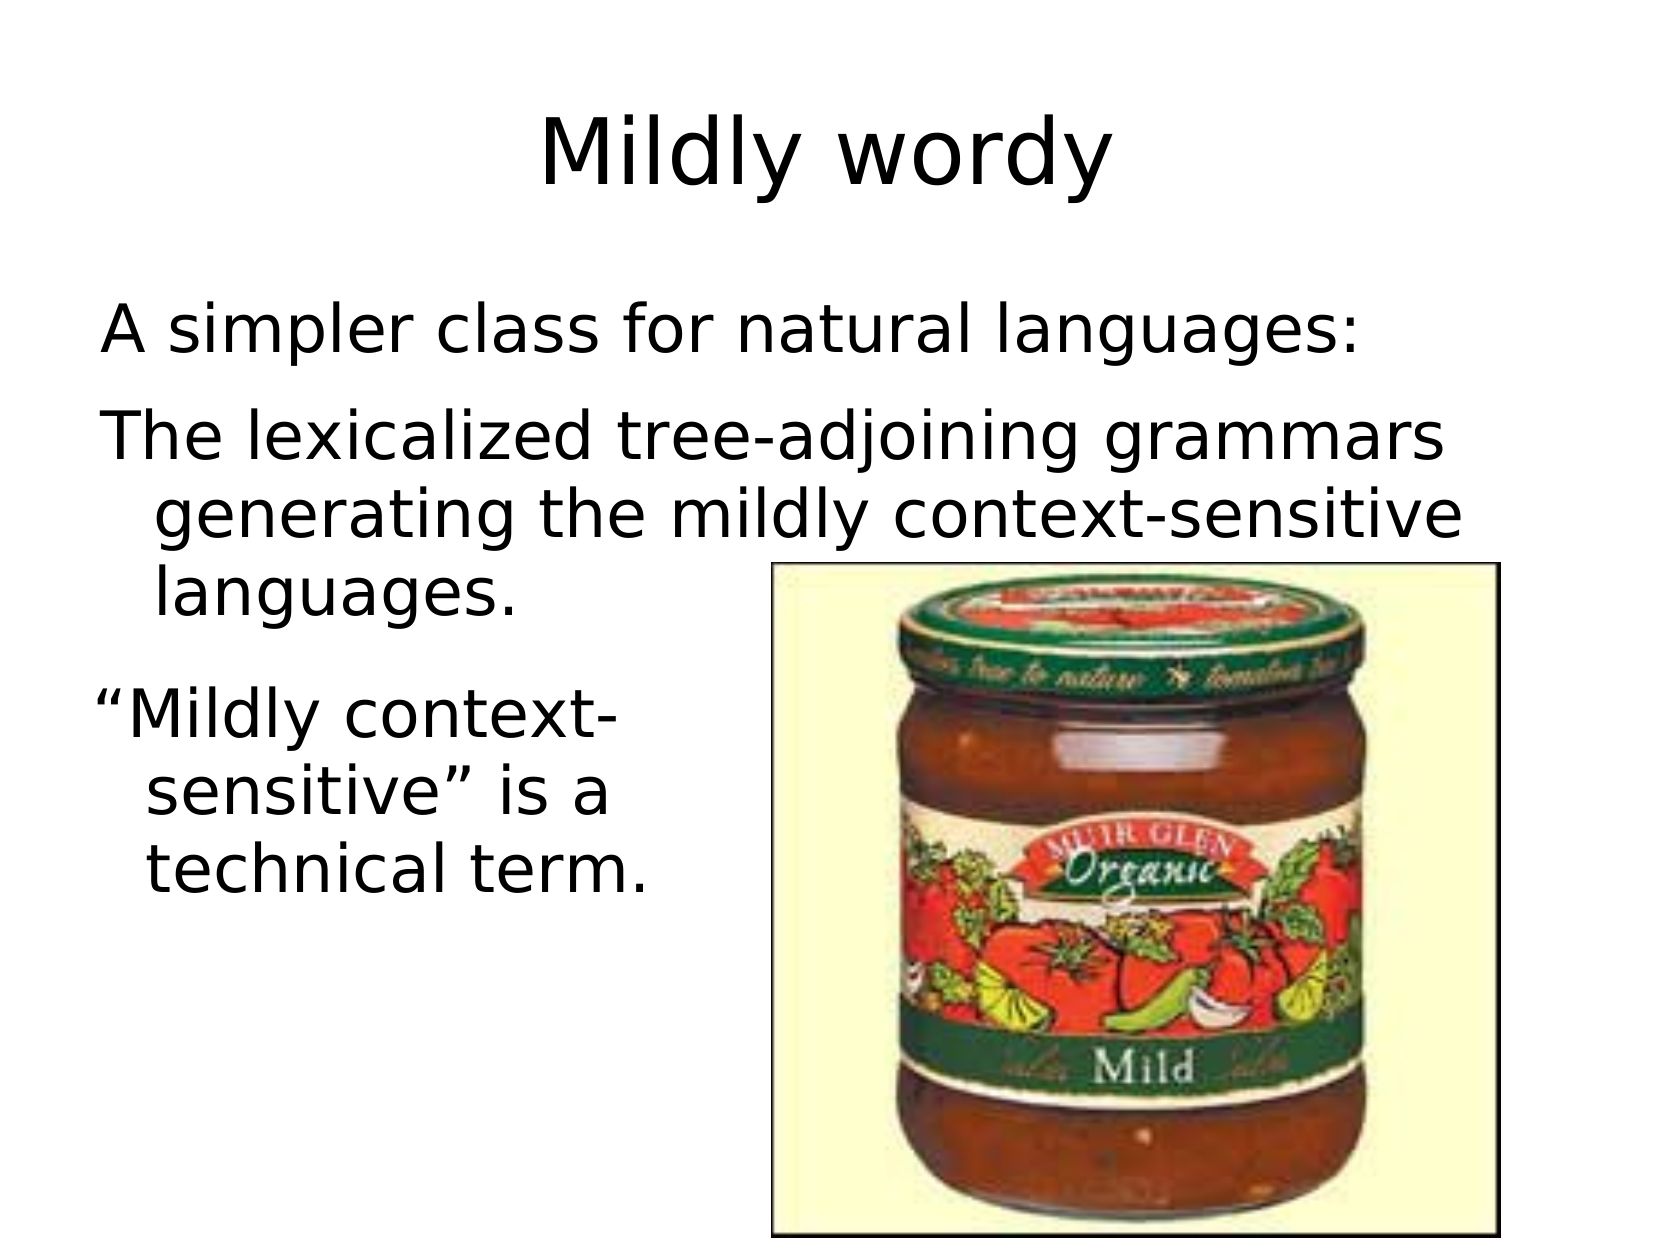

# Mildly wordy
A simpler class for natural languages:
The lexicalized tree-adjoining grammars generating the mildly context-sensitive languages.
“Mildly context-sensitive” is a technical term.